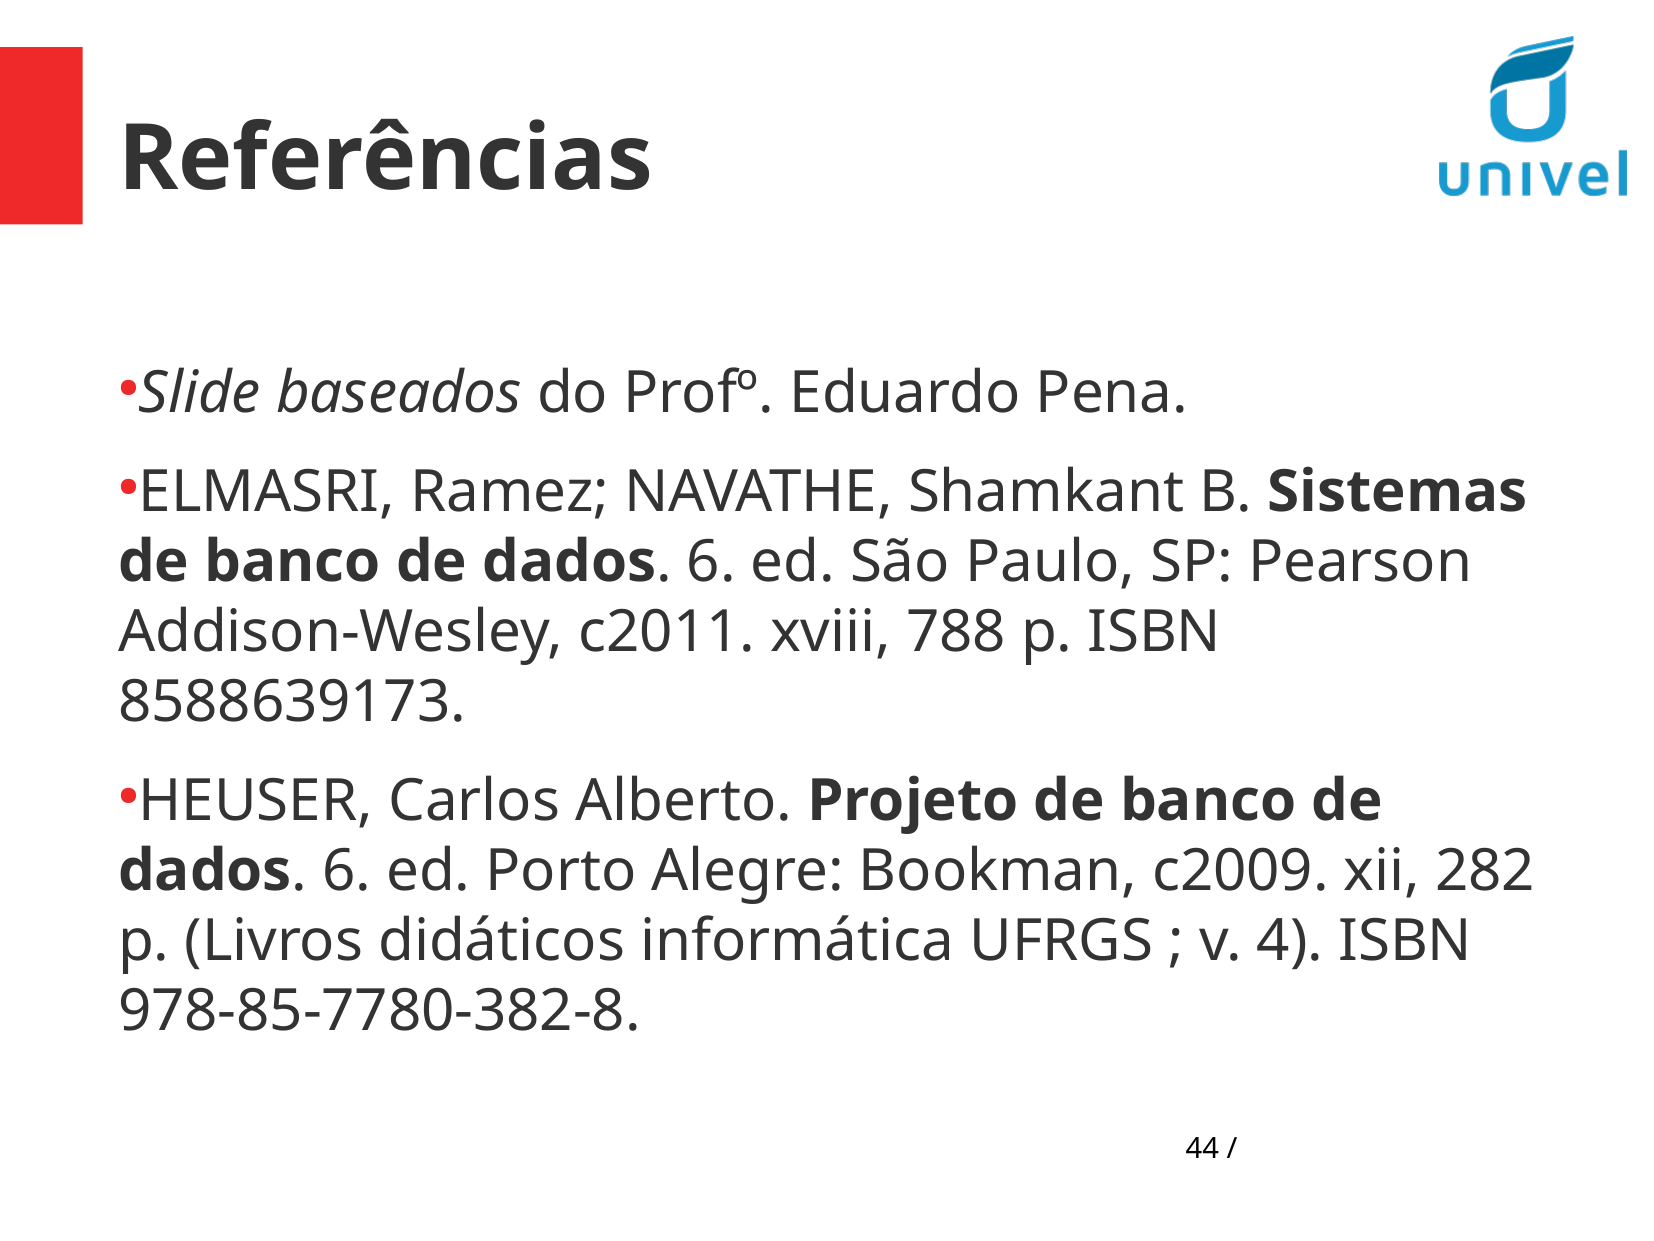

# Referências
Slide baseados do Profº. Eduardo Pena.
ELMASRI, Ramez; NAVATHE, Shamkant B. Sistemas de banco de dados. 6. ed. São Paulo, SP: Pearson Addison-Wesley, c2011. xviii, 788 p. ISBN 8588639173.
HEUSER, Carlos Alberto. Projeto de banco de dados. 6. ed. Porto Alegre: Bookman, c2009. xii, 282 p. (Livros didáticos informática UFRGS ; v. 4). ISBN 978-85-7780-382-8.